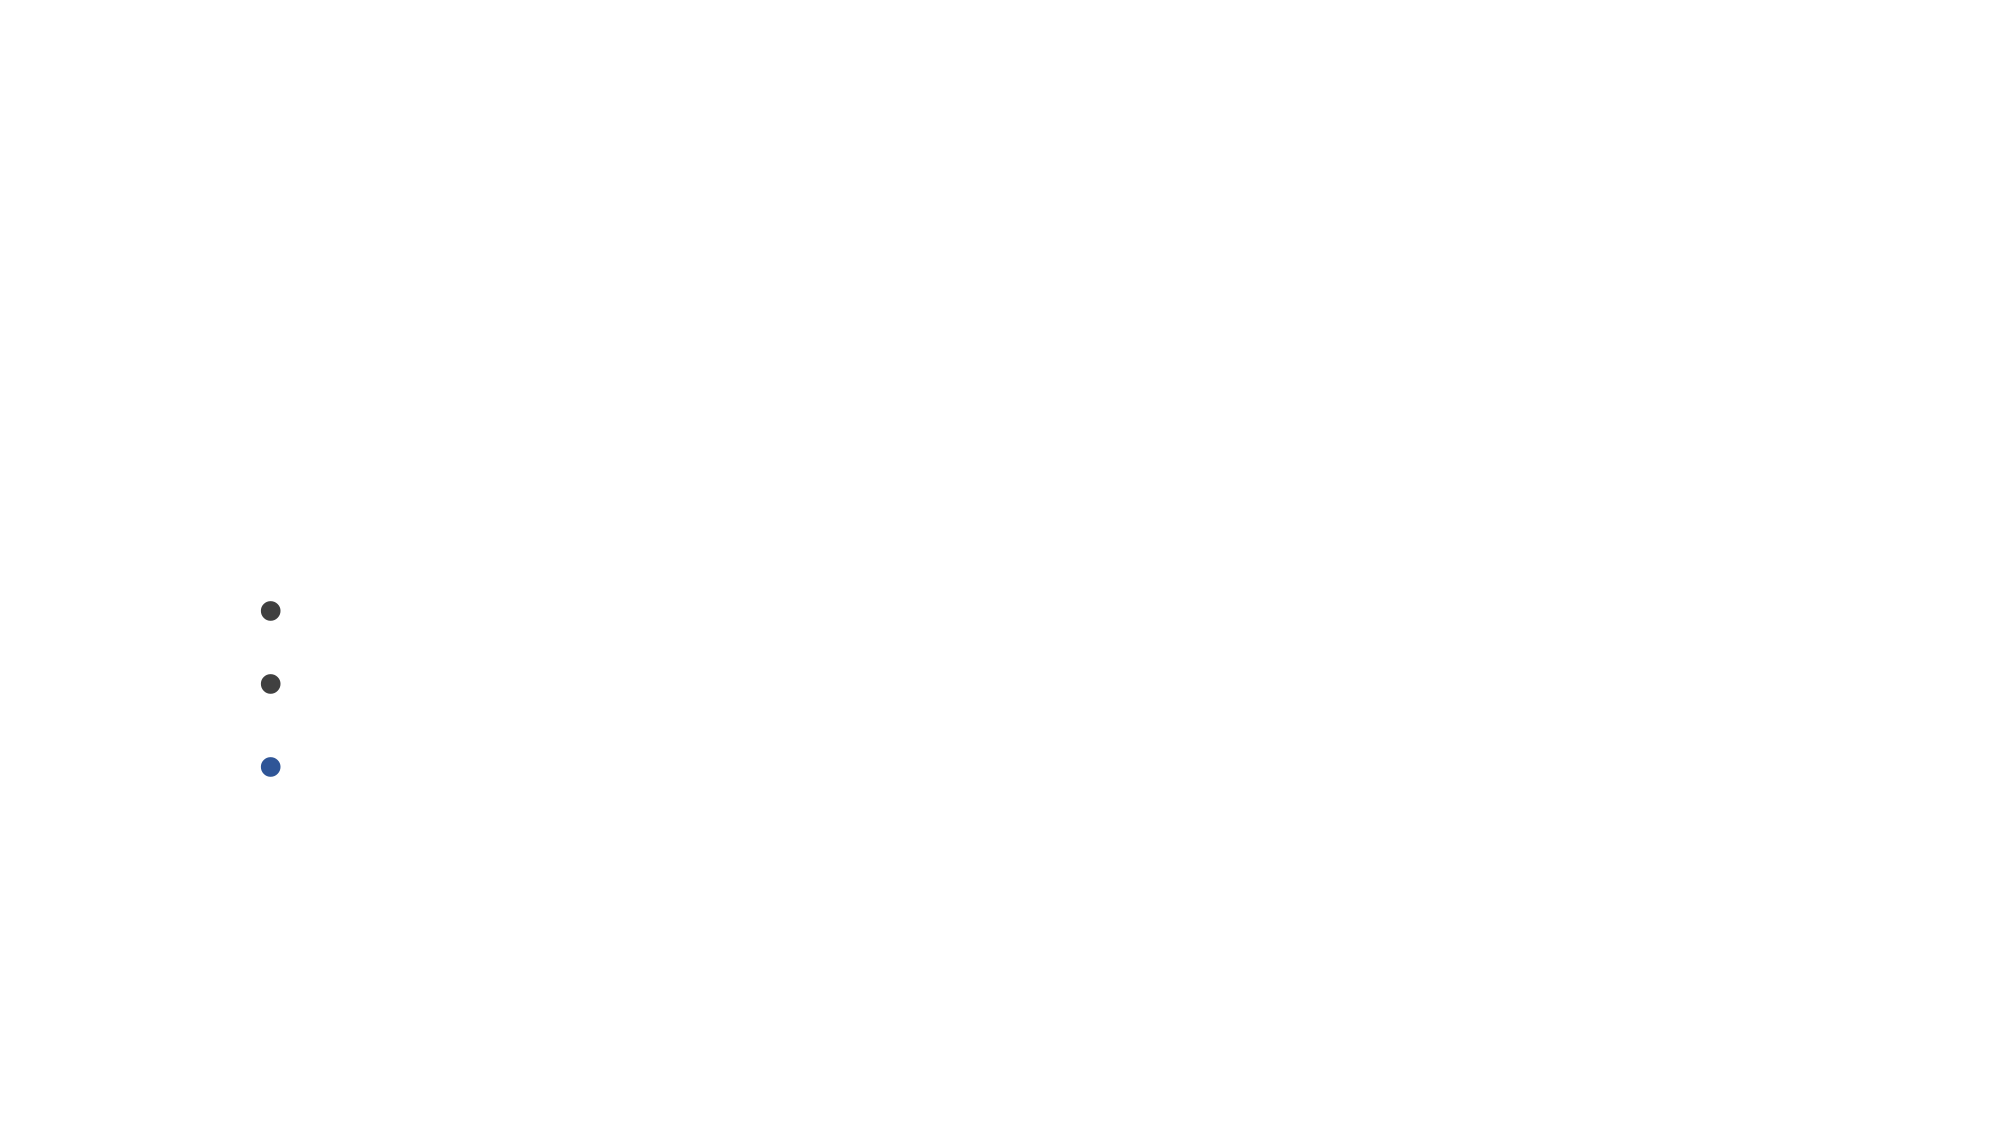

# Trzecie zadanie
dodanie Tab nawigacji
stylowanie nawigacji, dodawanie ikon